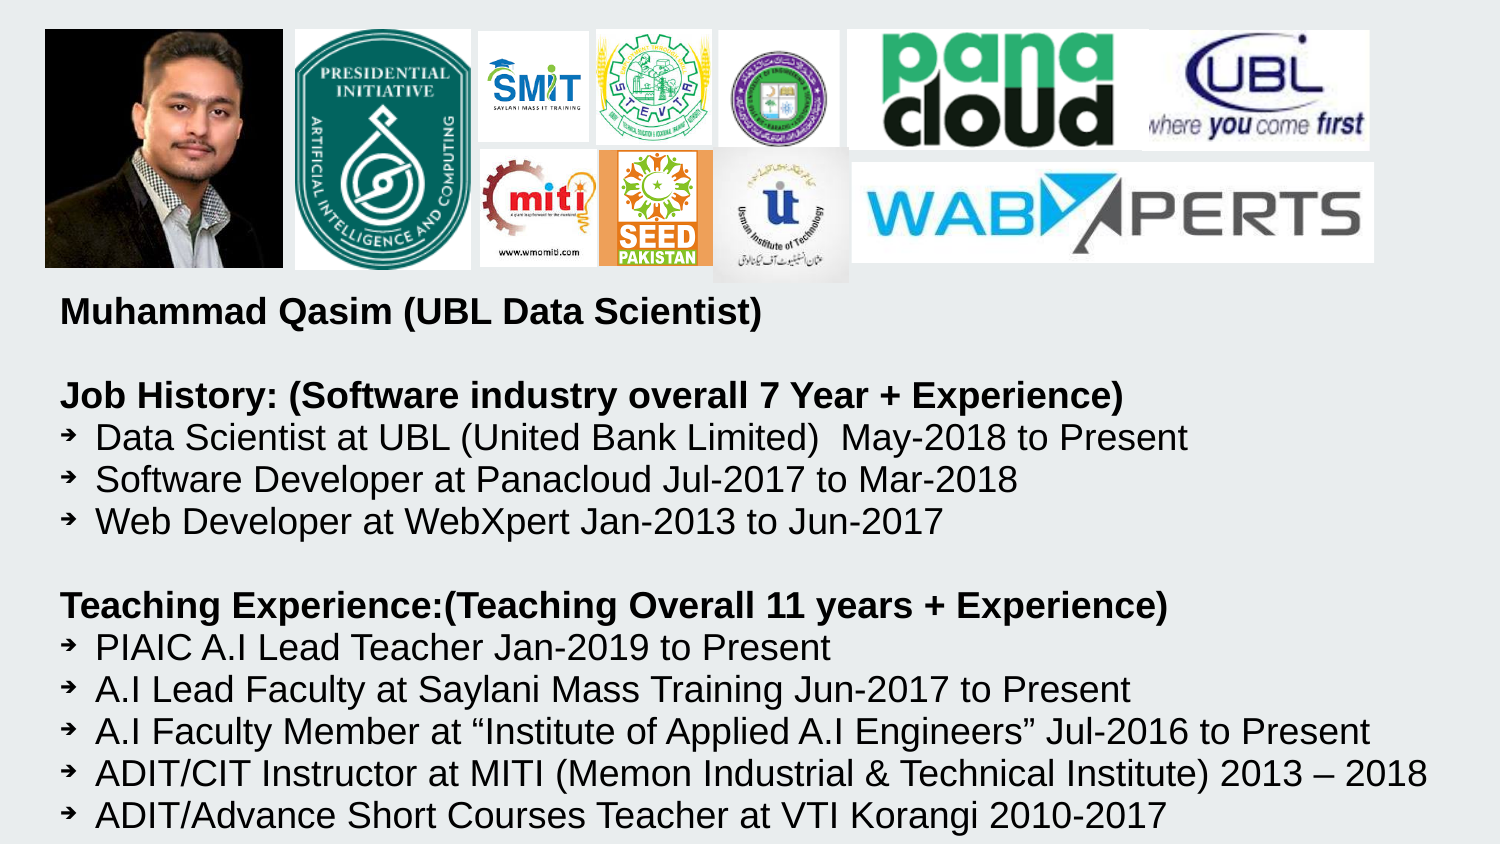

Muhammad Qasim (UBL Data Scientist)
Job History: (Software industry overall 7 Year + Experience)
Data Scientist at UBL (United Bank Limited) May-2018 to Present
Software Developer at Panacloud Jul-2017 to Mar-2018
Web Developer at WebXpert Jan-2013 to Jun-2017
Teaching Experience:(Teaching Overall 11 years + Experience)
PIAIC A.I Lead Teacher Jan-2019 to Present
A.I Lead Faculty at Saylani Mass Training Jun-2017 to Present
A.I Faculty Member at “Institute of Applied A.I Engineers” Jul-2016 to Present
ADIT/CIT Instructor at MITI (Memon Industrial & Technical Institute) 2013 – 2018
ADIT/Advance Short Courses Teacher at VTI Korangi 2010-2017